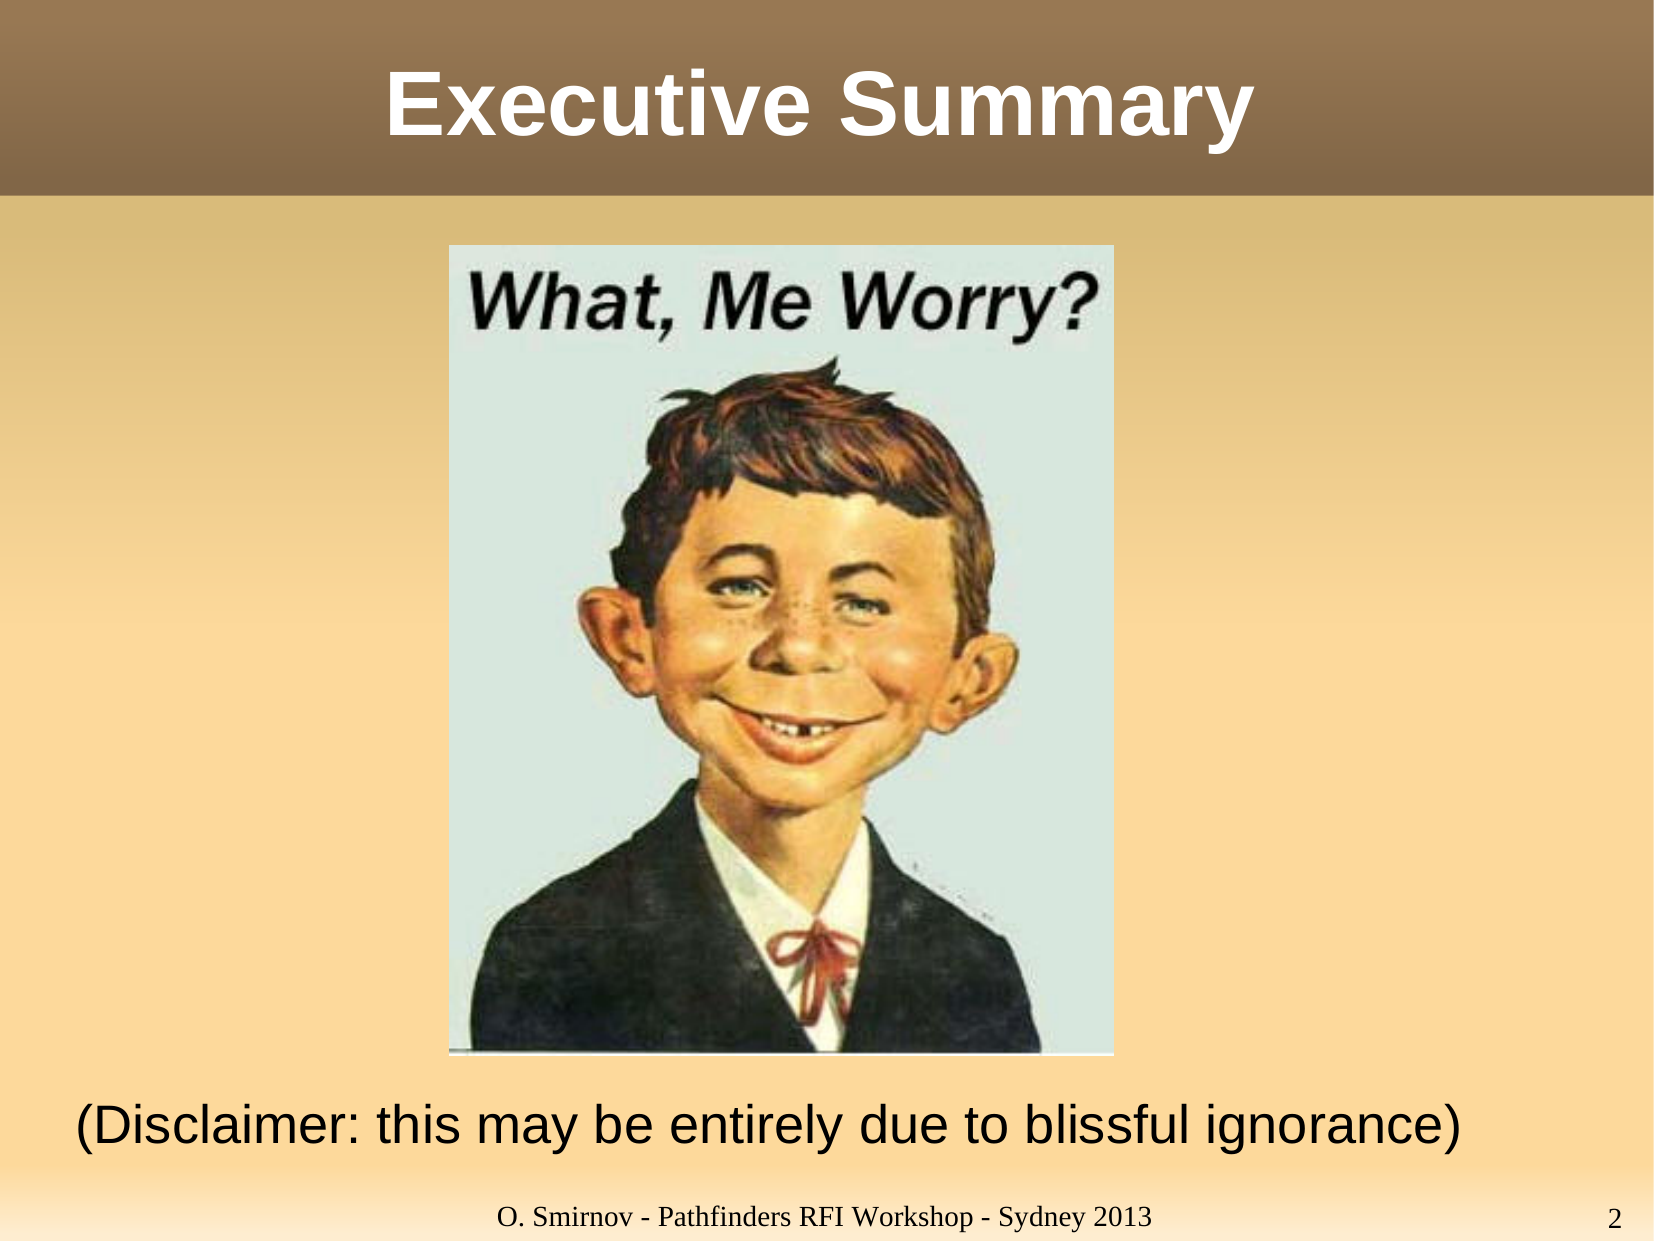

# Executive Summary
(Disclaimer: this may be entirely due to blissful ignorance)
O. Smirnov - Pathfinders RFI Workshop - Sydney 2013
2